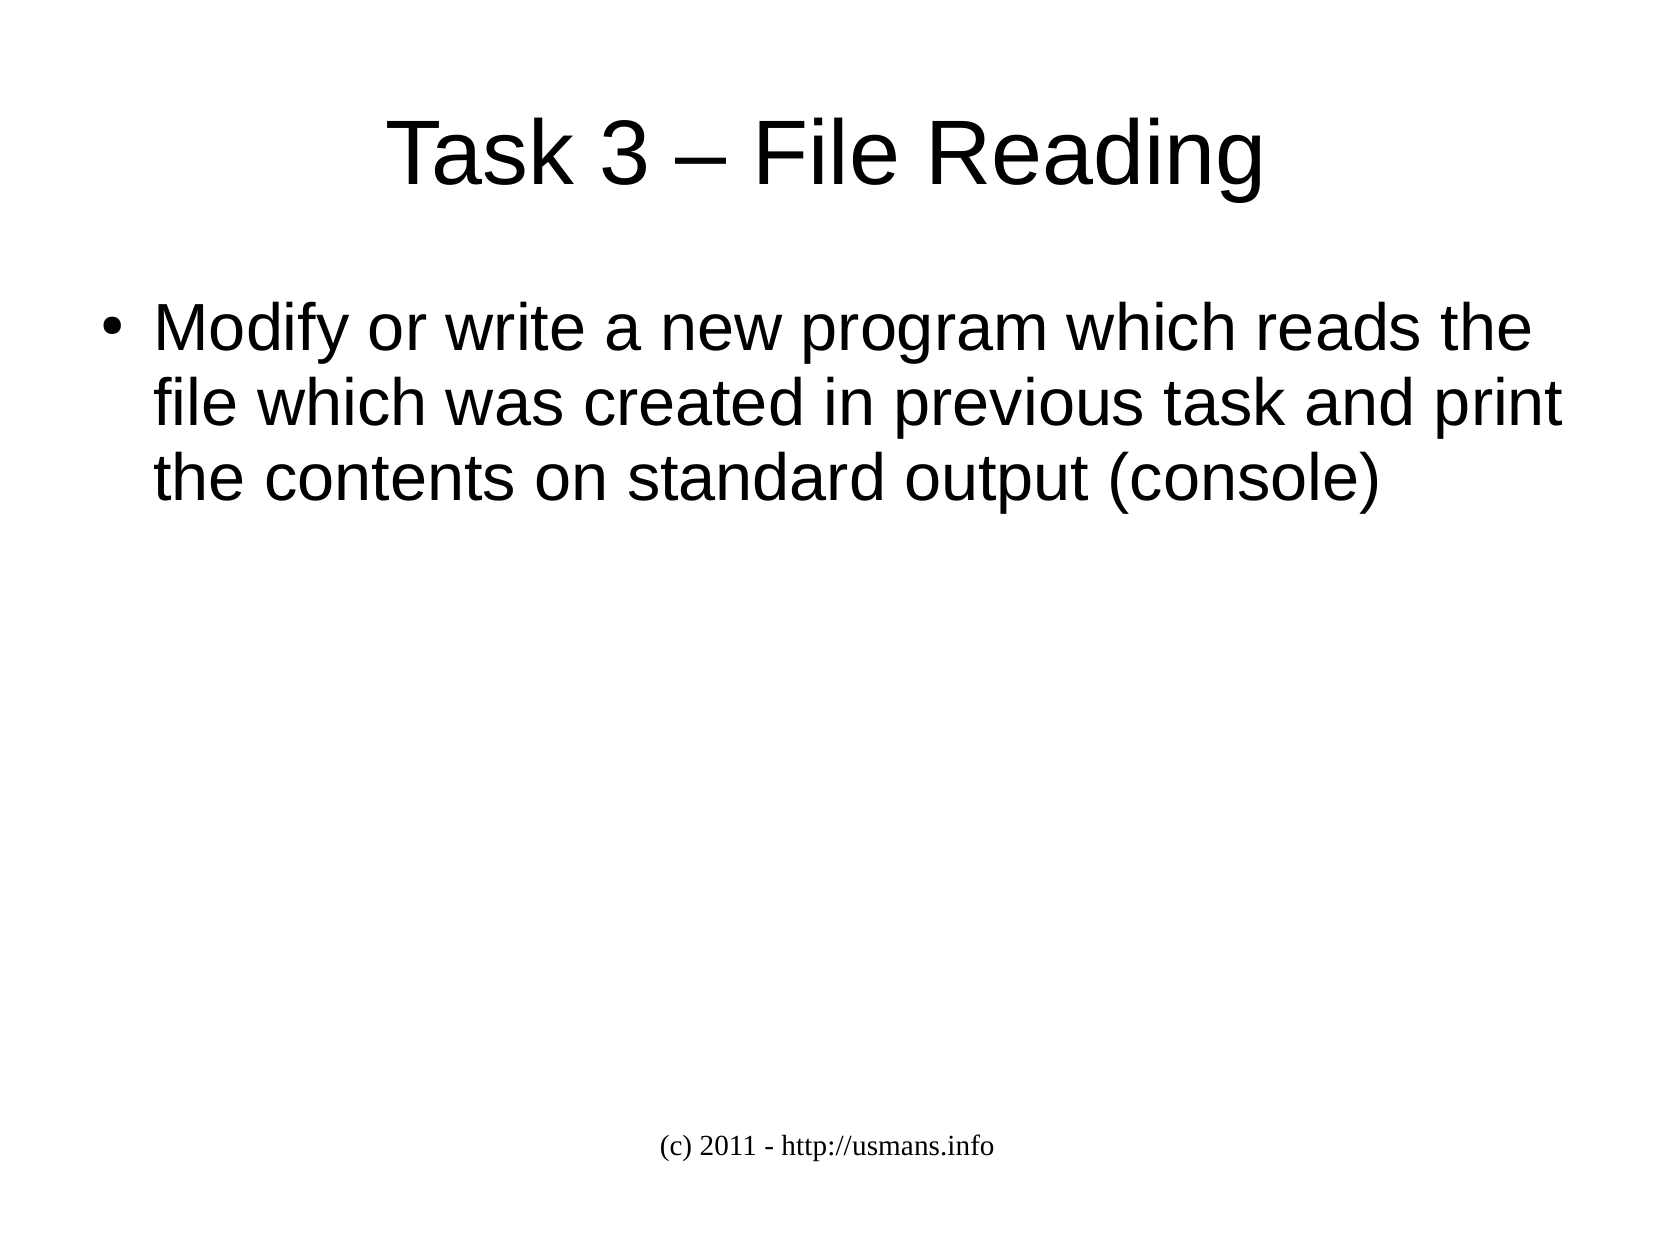

# Task 3 – File Reading
Modify or write a new program which reads the file which was created in previous task and print the contents on standard output (console)
(c) 2011 - http://usmans.info